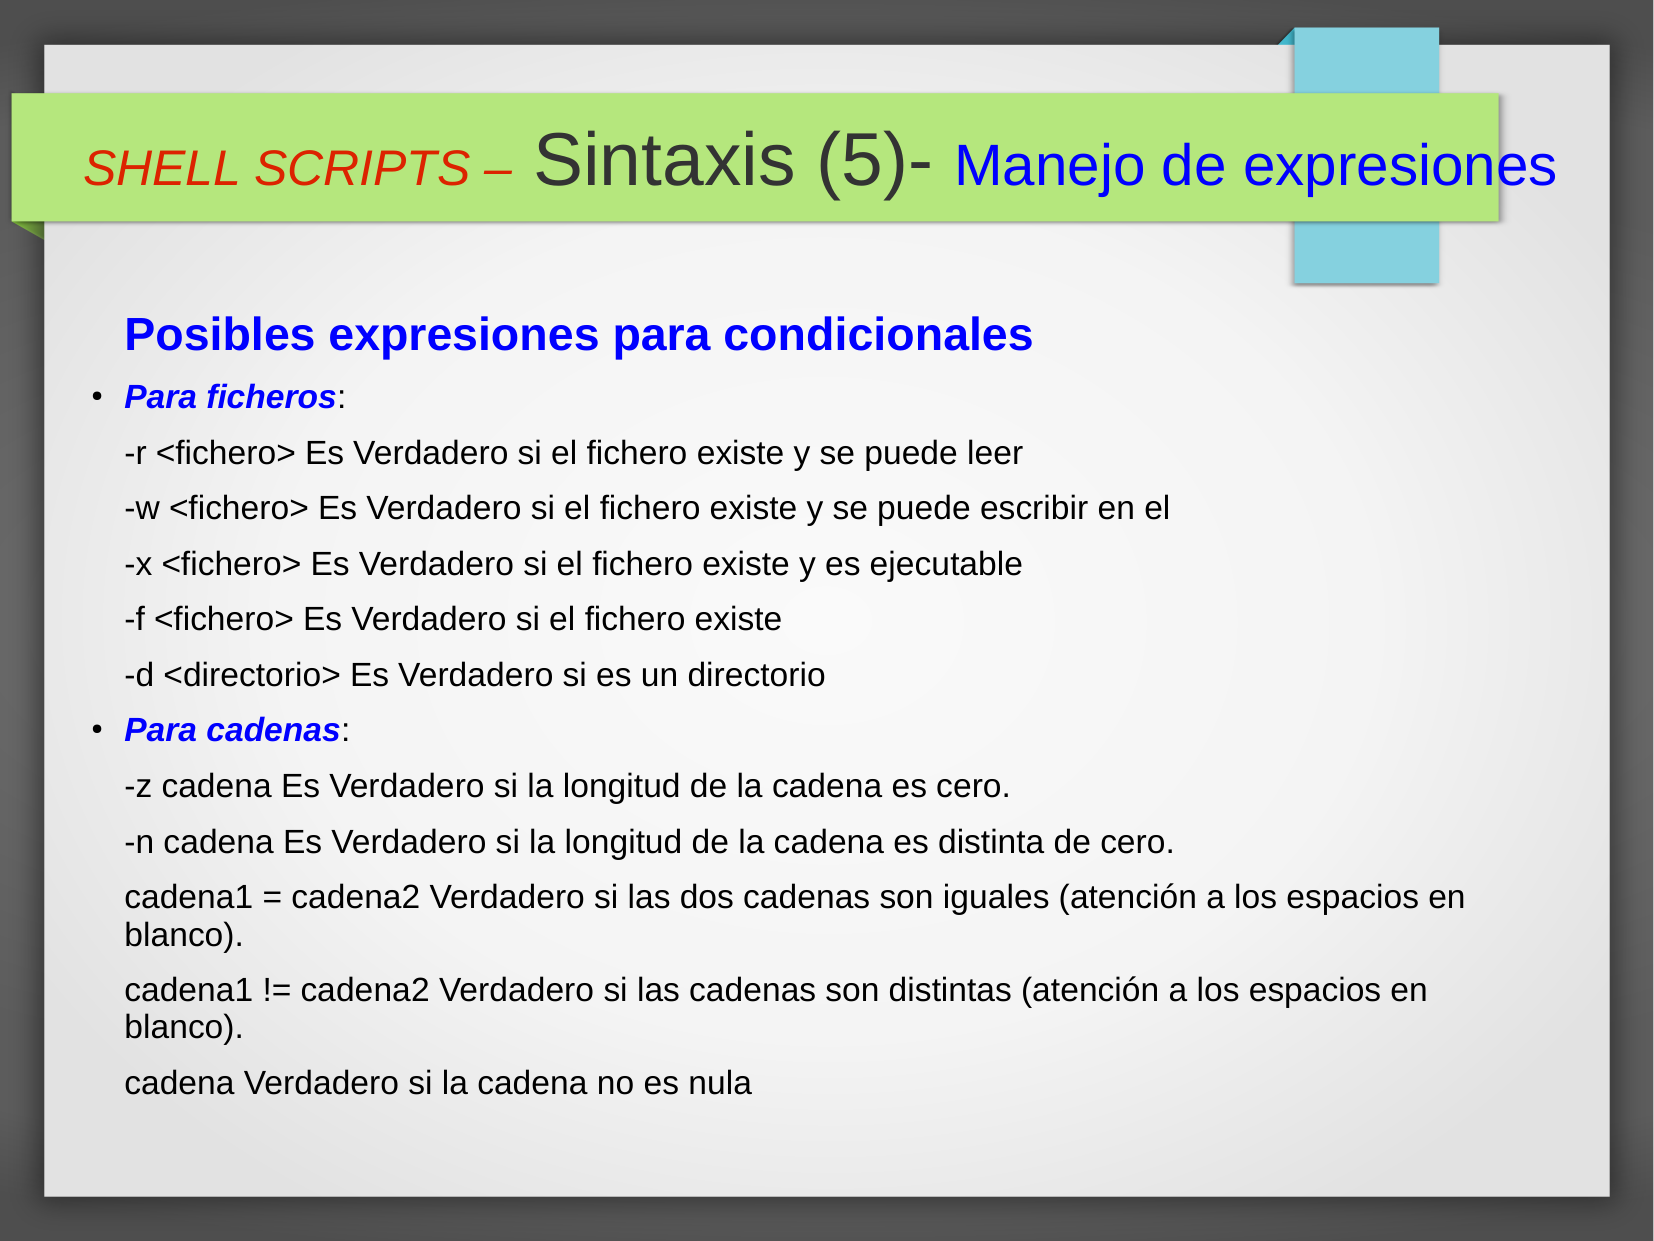

# SHELL SCRIPTS – Sintaxis (5)- Manejo de expresiones
Posibles expresiones para condicionales
Para ficheros:
-r <fichero> Es Verdadero si el fichero existe y se puede leer
-w <fichero> Es Verdadero si el fichero existe y se puede escribir en el
-x <fichero> Es Verdadero si el fichero existe y es ejecutable
-f <fichero> Es Verdadero si el fichero existe
-d <directorio> Es Verdadero si es un directorio
Para cadenas:
-z cadena Es Verdadero si la longitud de la cadena es cero.
-n cadena Es Verdadero si la longitud de la cadena es distinta de cero.
cadena1 = cadena2 Verdadero si las dos cadenas son iguales (atención a los espacios en blanco).
cadena1 != cadena2 Verdadero si las cadenas son distintas (atención a los espacios en blanco).
cadena Verdadero si la cadena no es nula